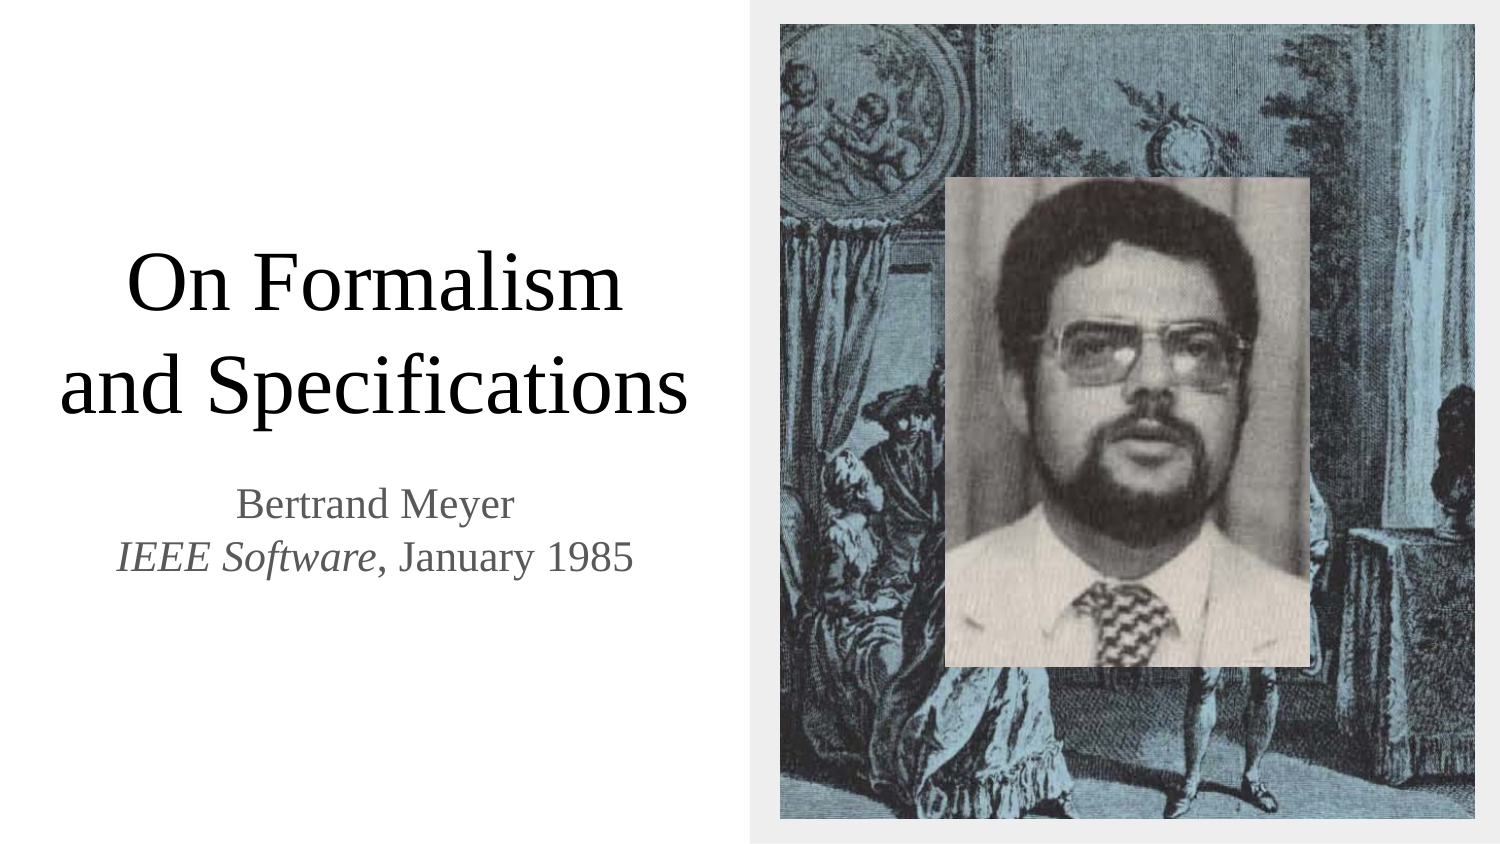

# On Formalism and Specifications
Bertrand Meyer
IEEE Software, January 1985